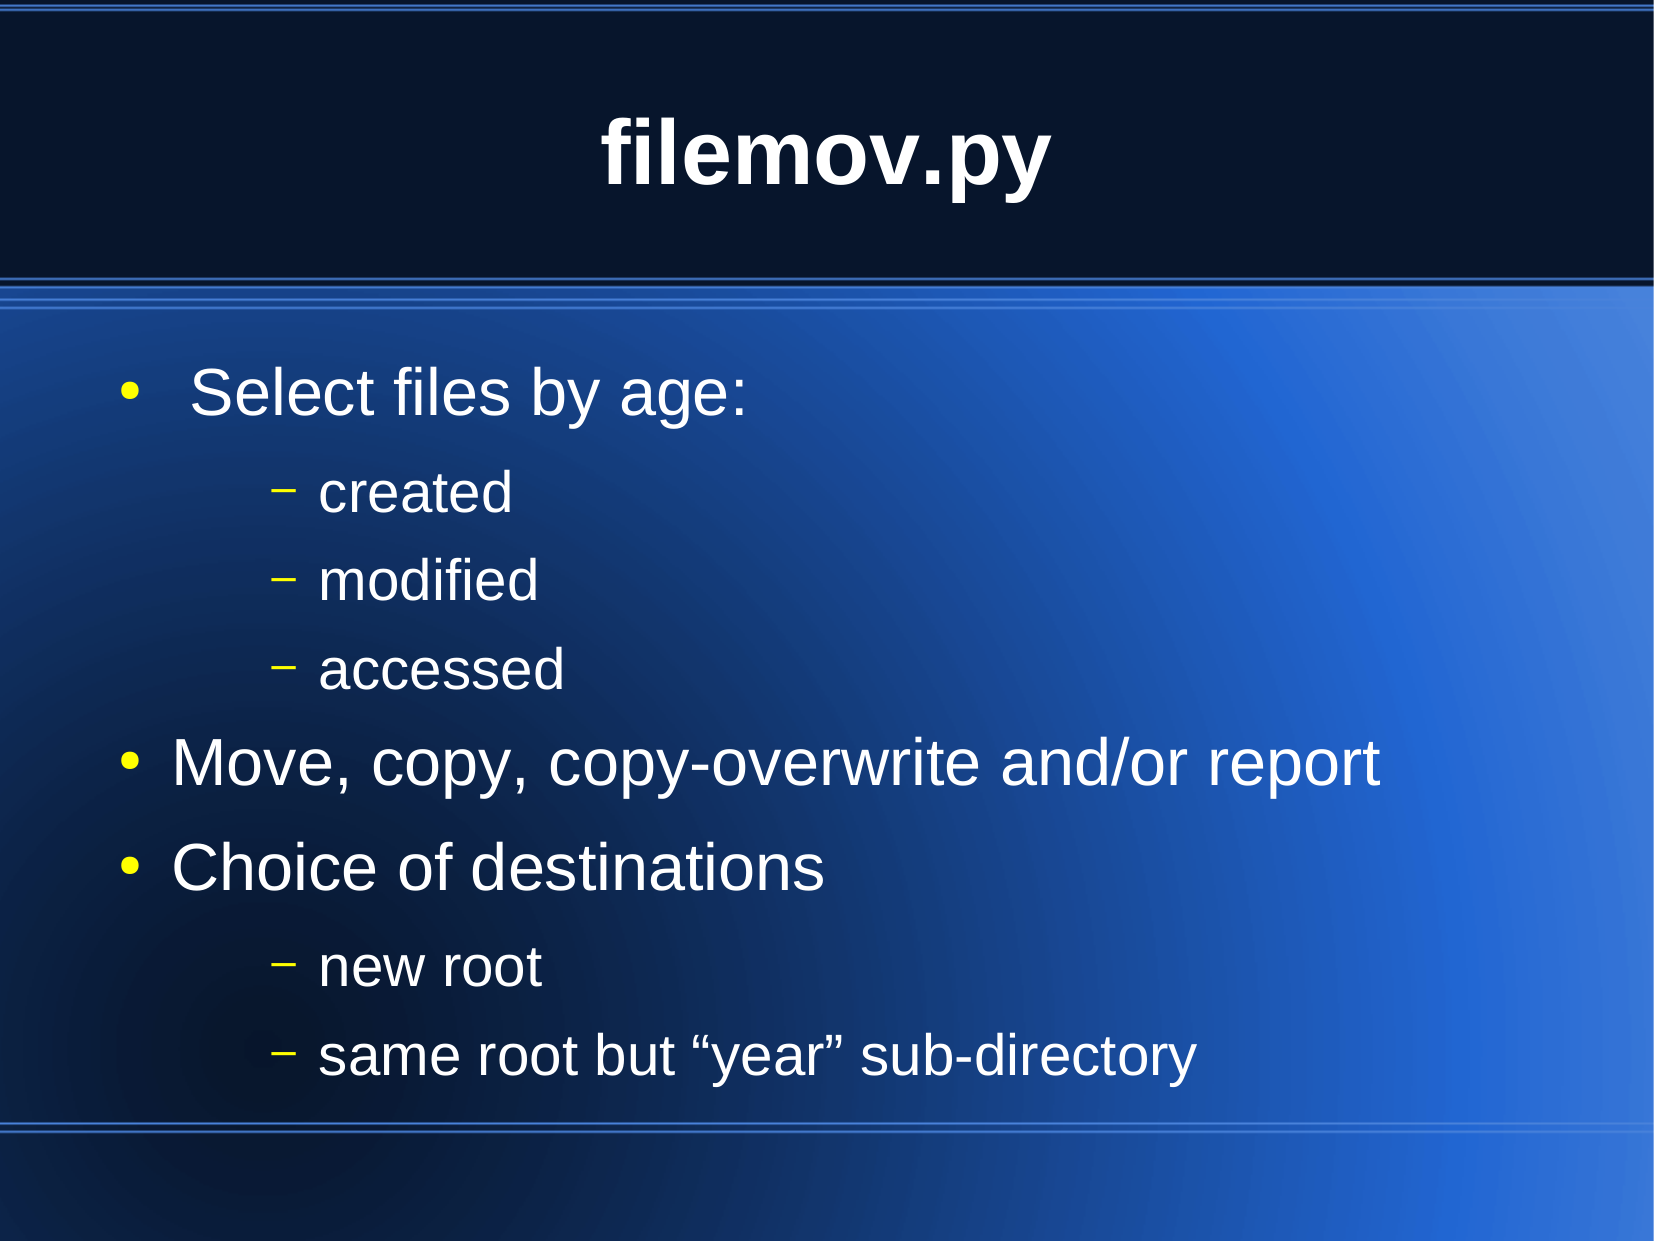

# filemov.py
 Select files by age:
created
modified
accessed
Move, copy, copy-overwrite and/or report
Choice of destinations
new root
same root but “year” sub-directory